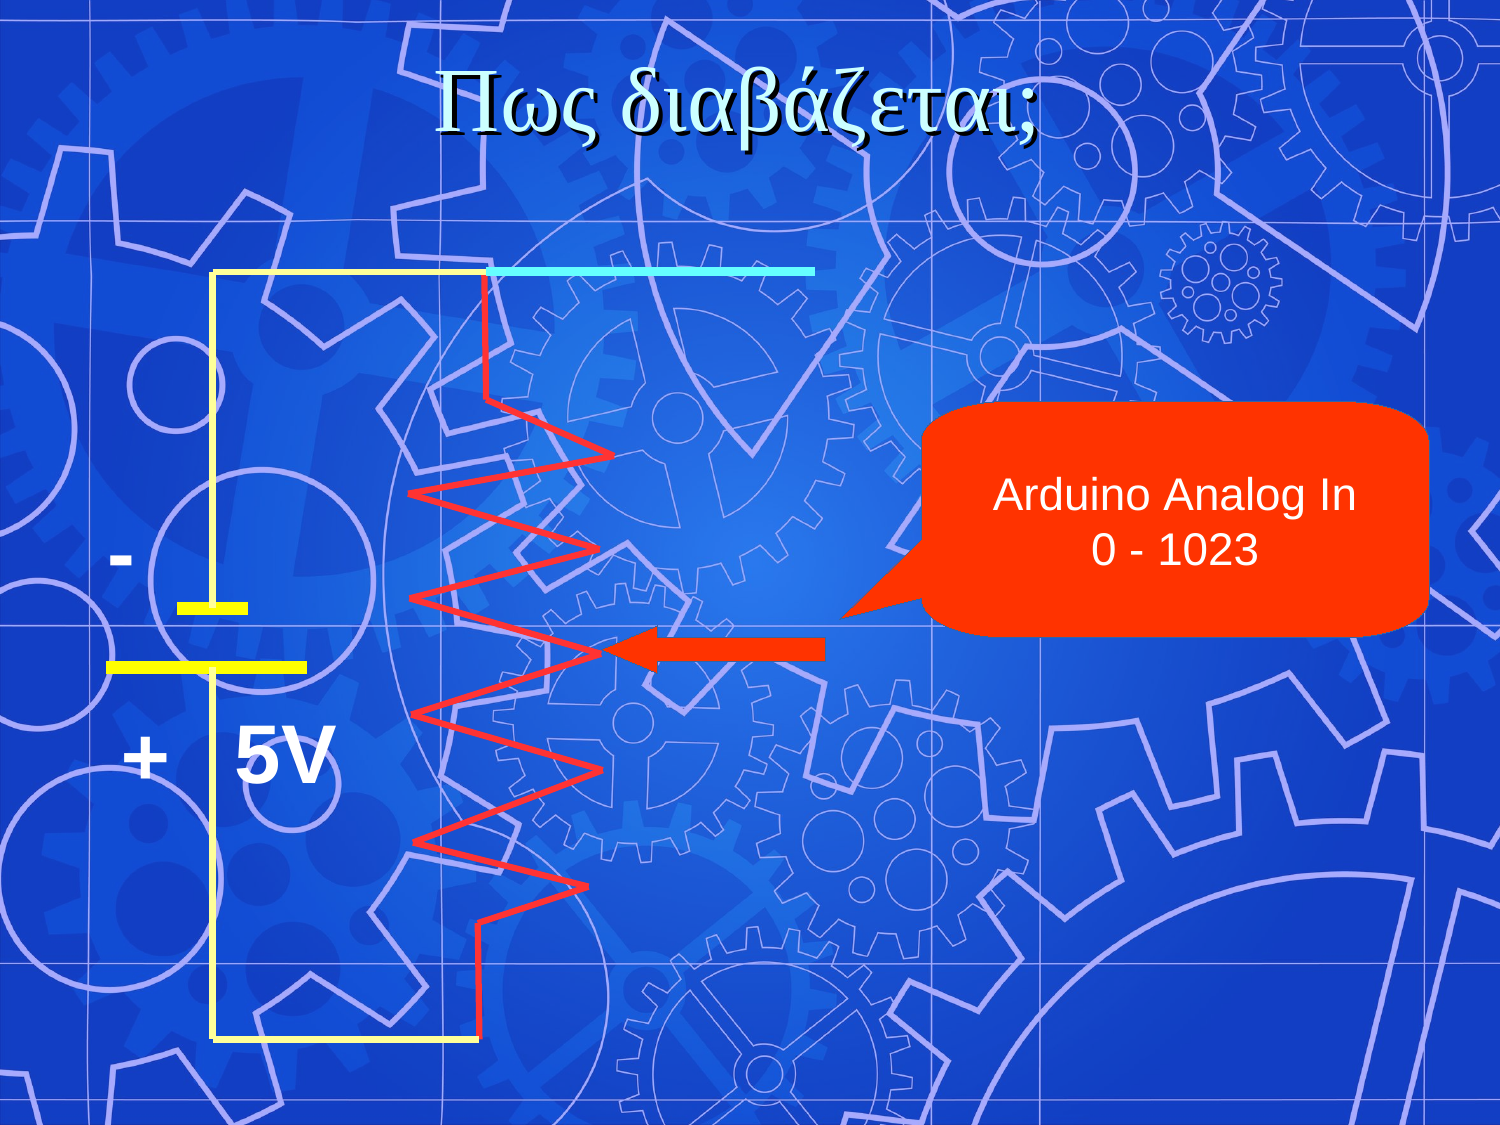

# Πως διαβάζεται;
Arduino Analog In
0 - 1023
-
5V
+